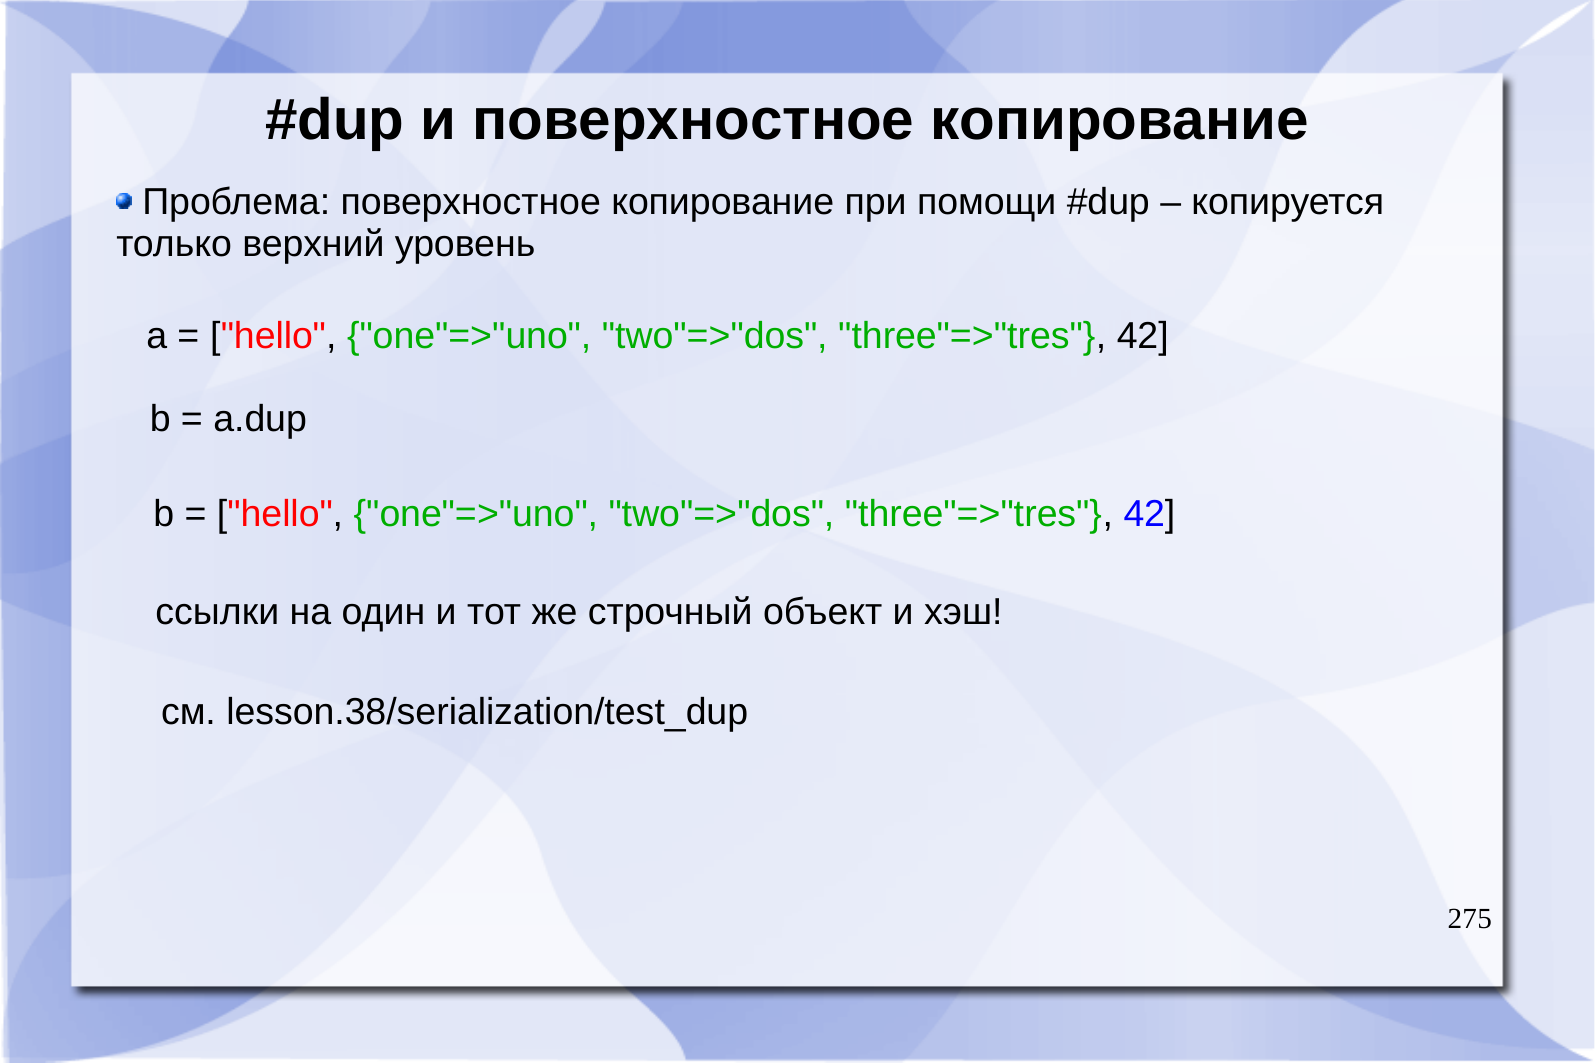

# #dup и поверхностное копирование
 Проблема: поверхностное копирование при помощи #dup – копируется только верхний уровень
a = ["hello", {"one"=>"uno", "two"=>"dos", "three"=>"tres"}, 42]
b = a.dup
b = ["hello", {"one"=>"uno", "two"=>"dos", "three"=>"tres"}, 42]
ссылки на один и тот же строчный объект и хэш!
см. lesson.38/serialization/test_dup
275